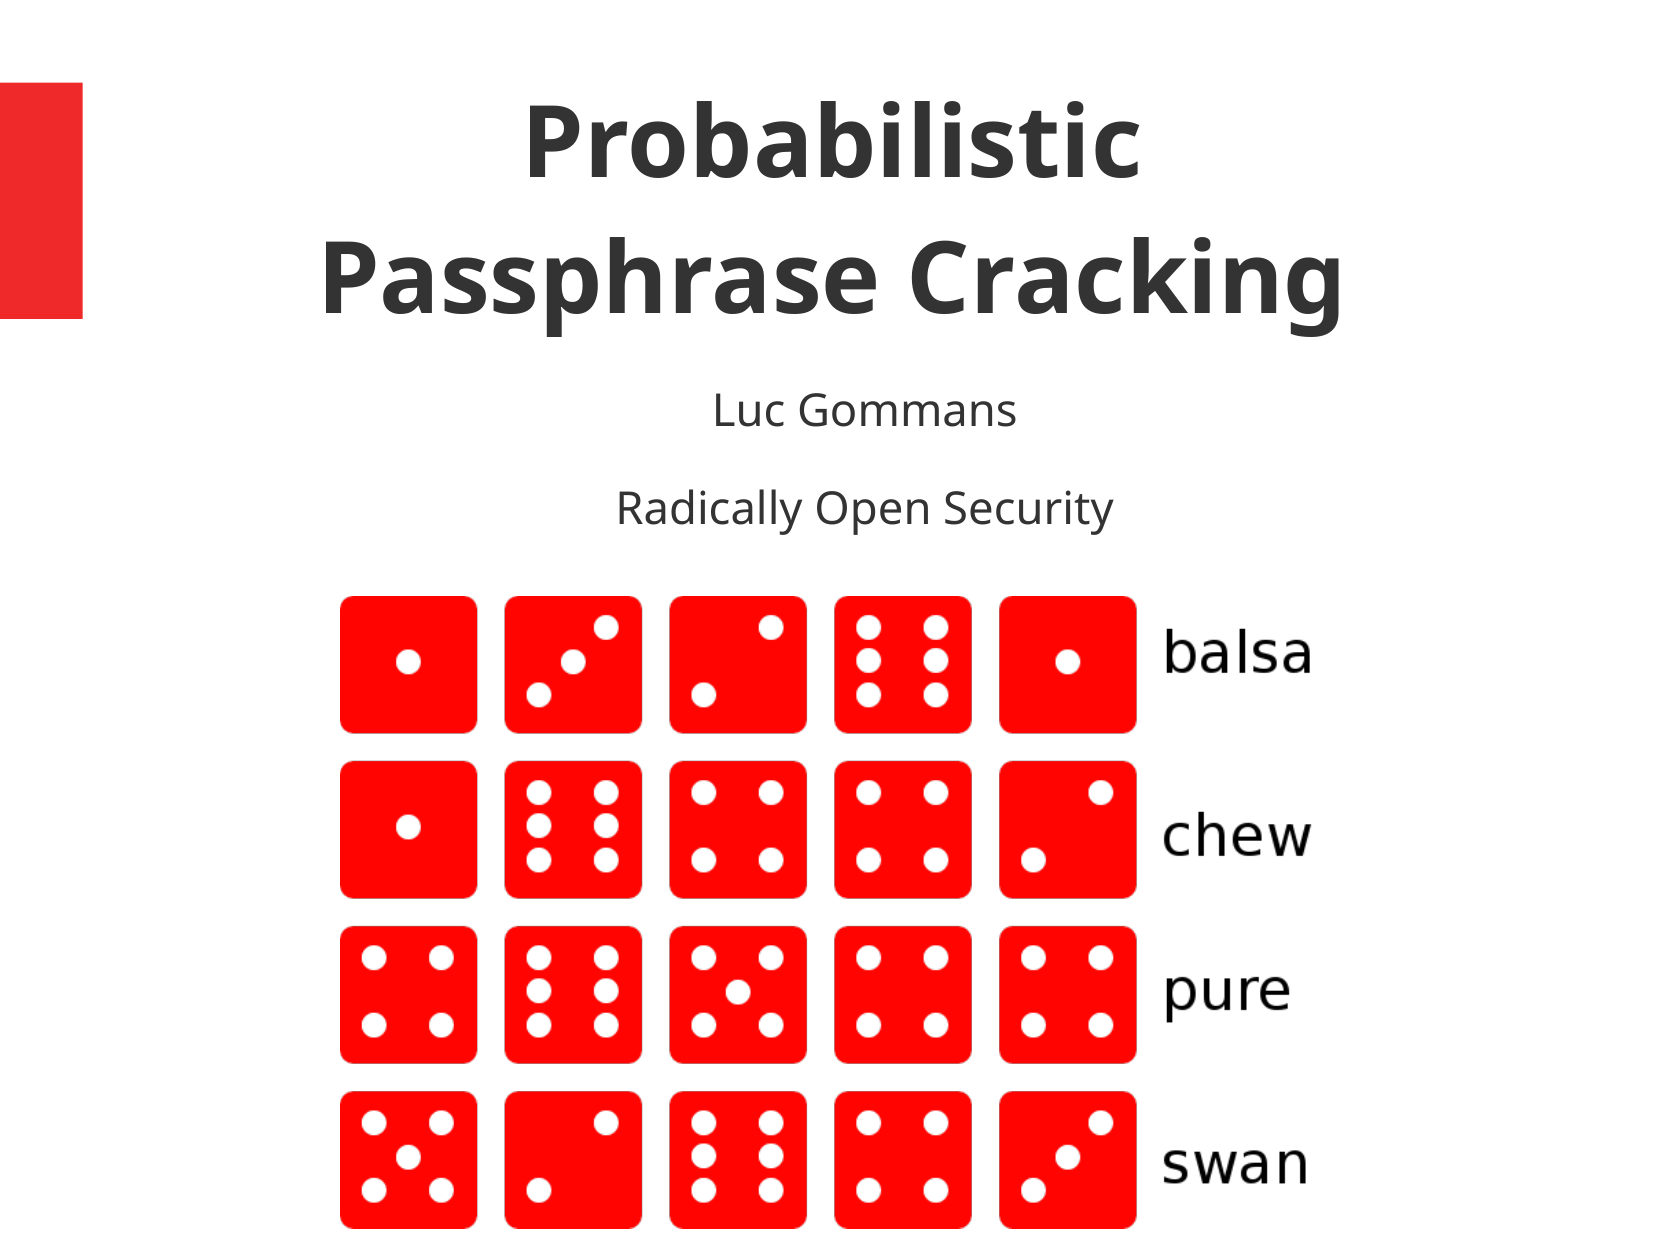

# Probabilistic Passphrase Cracking
Luc Gommans
Radically Open Security